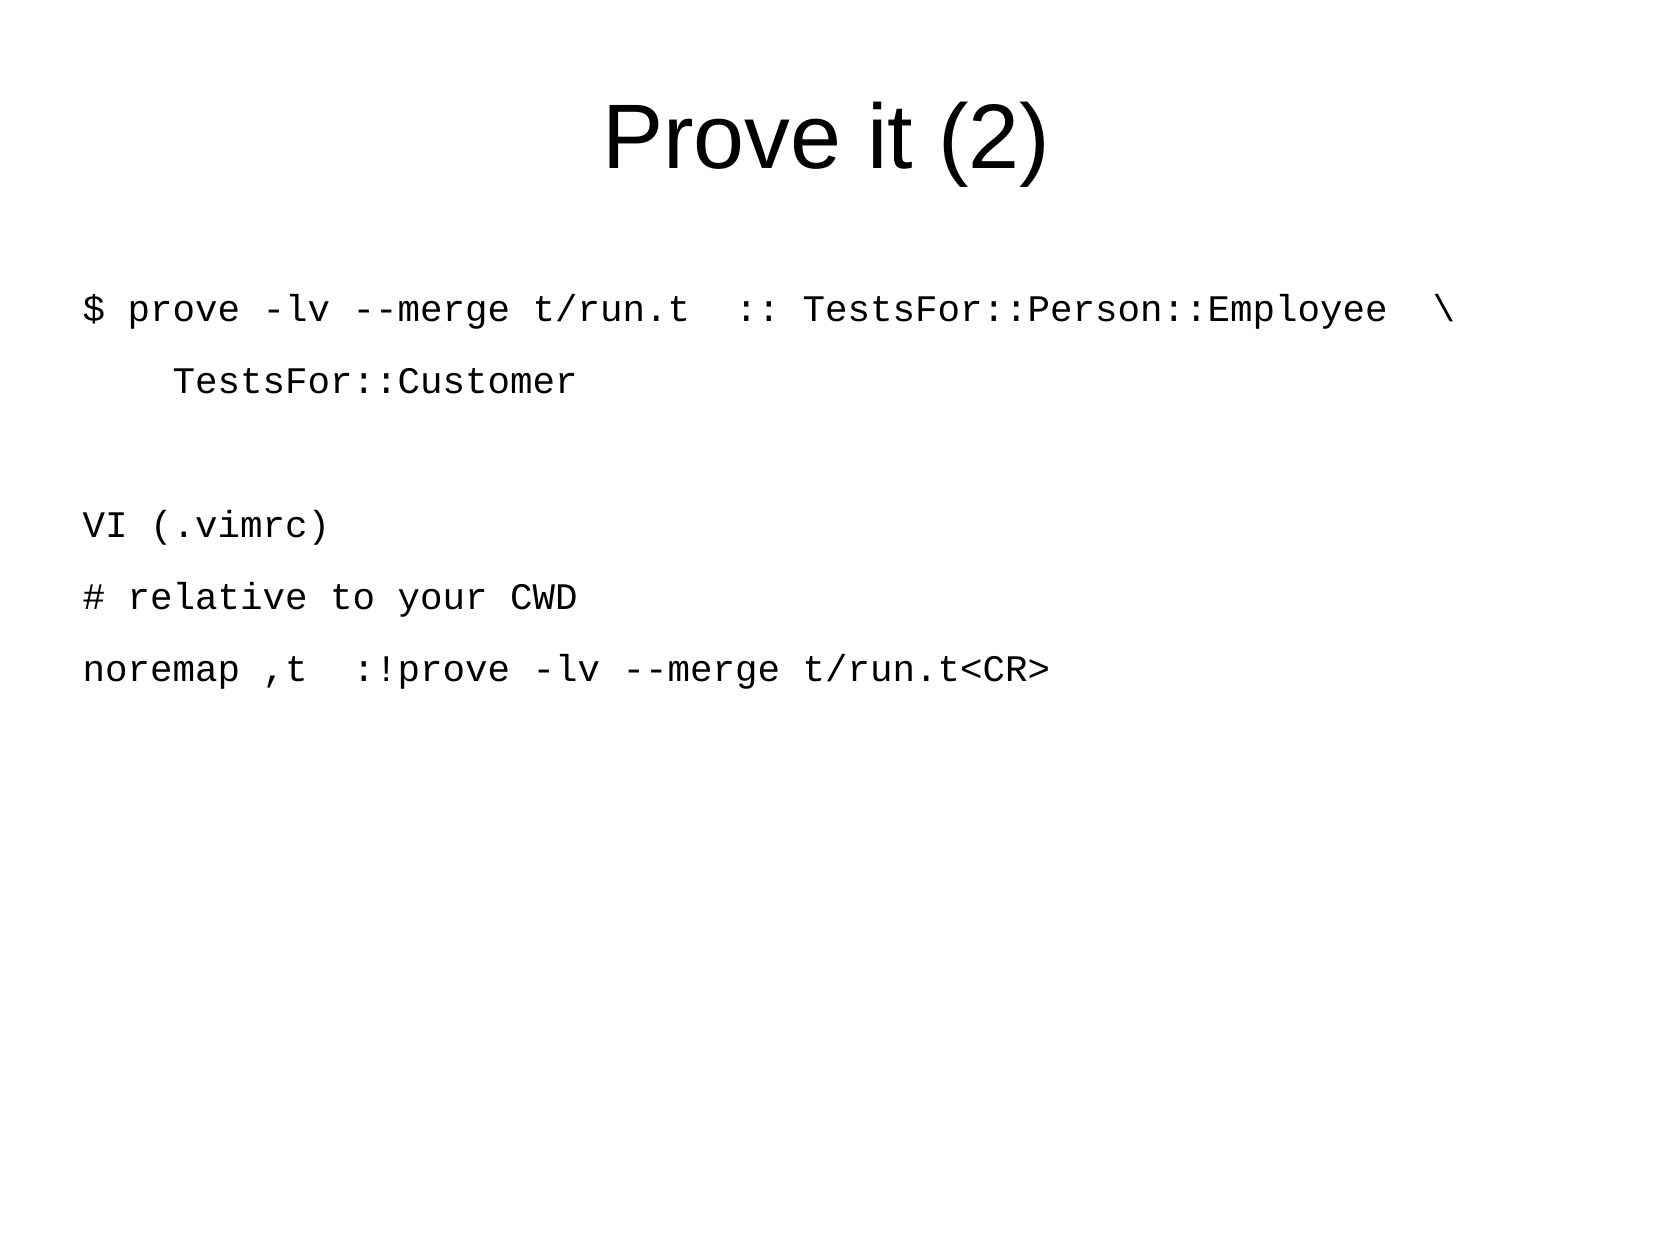

# Prove it (2)
$ prove -lv --merge t/run.t :: TestsFor::Person::Employee \
 TestsFor::Customer
VI (.vimrc)
# relative to your CWD
noremap ,t :!prove -lv --merge t/run.t<CR>